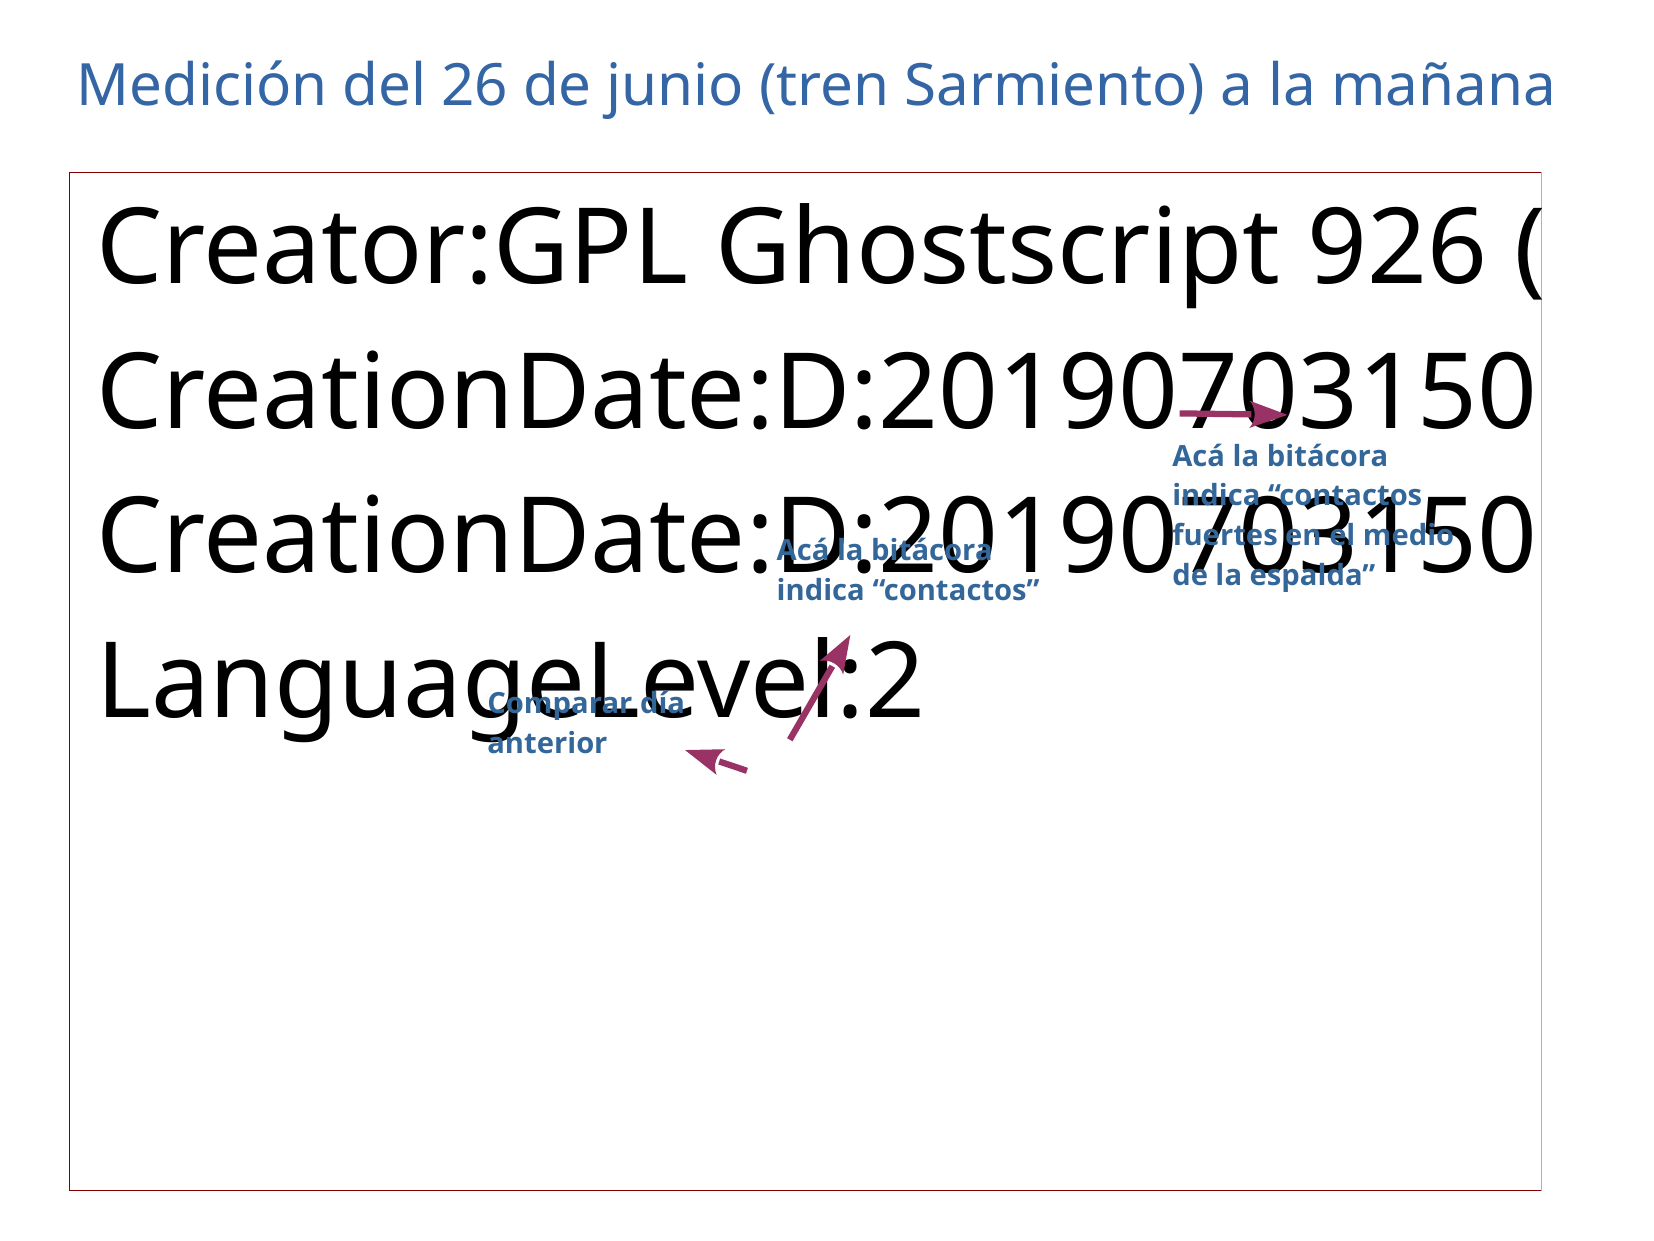

Medición del 26 de junio (tren Sarmiento) a la mañana
Acá la bitácora
indica “contactos
fuertes en el medio
de la espalda”
Acá la bitácora
indica “contactos”
Comparar día
anterior